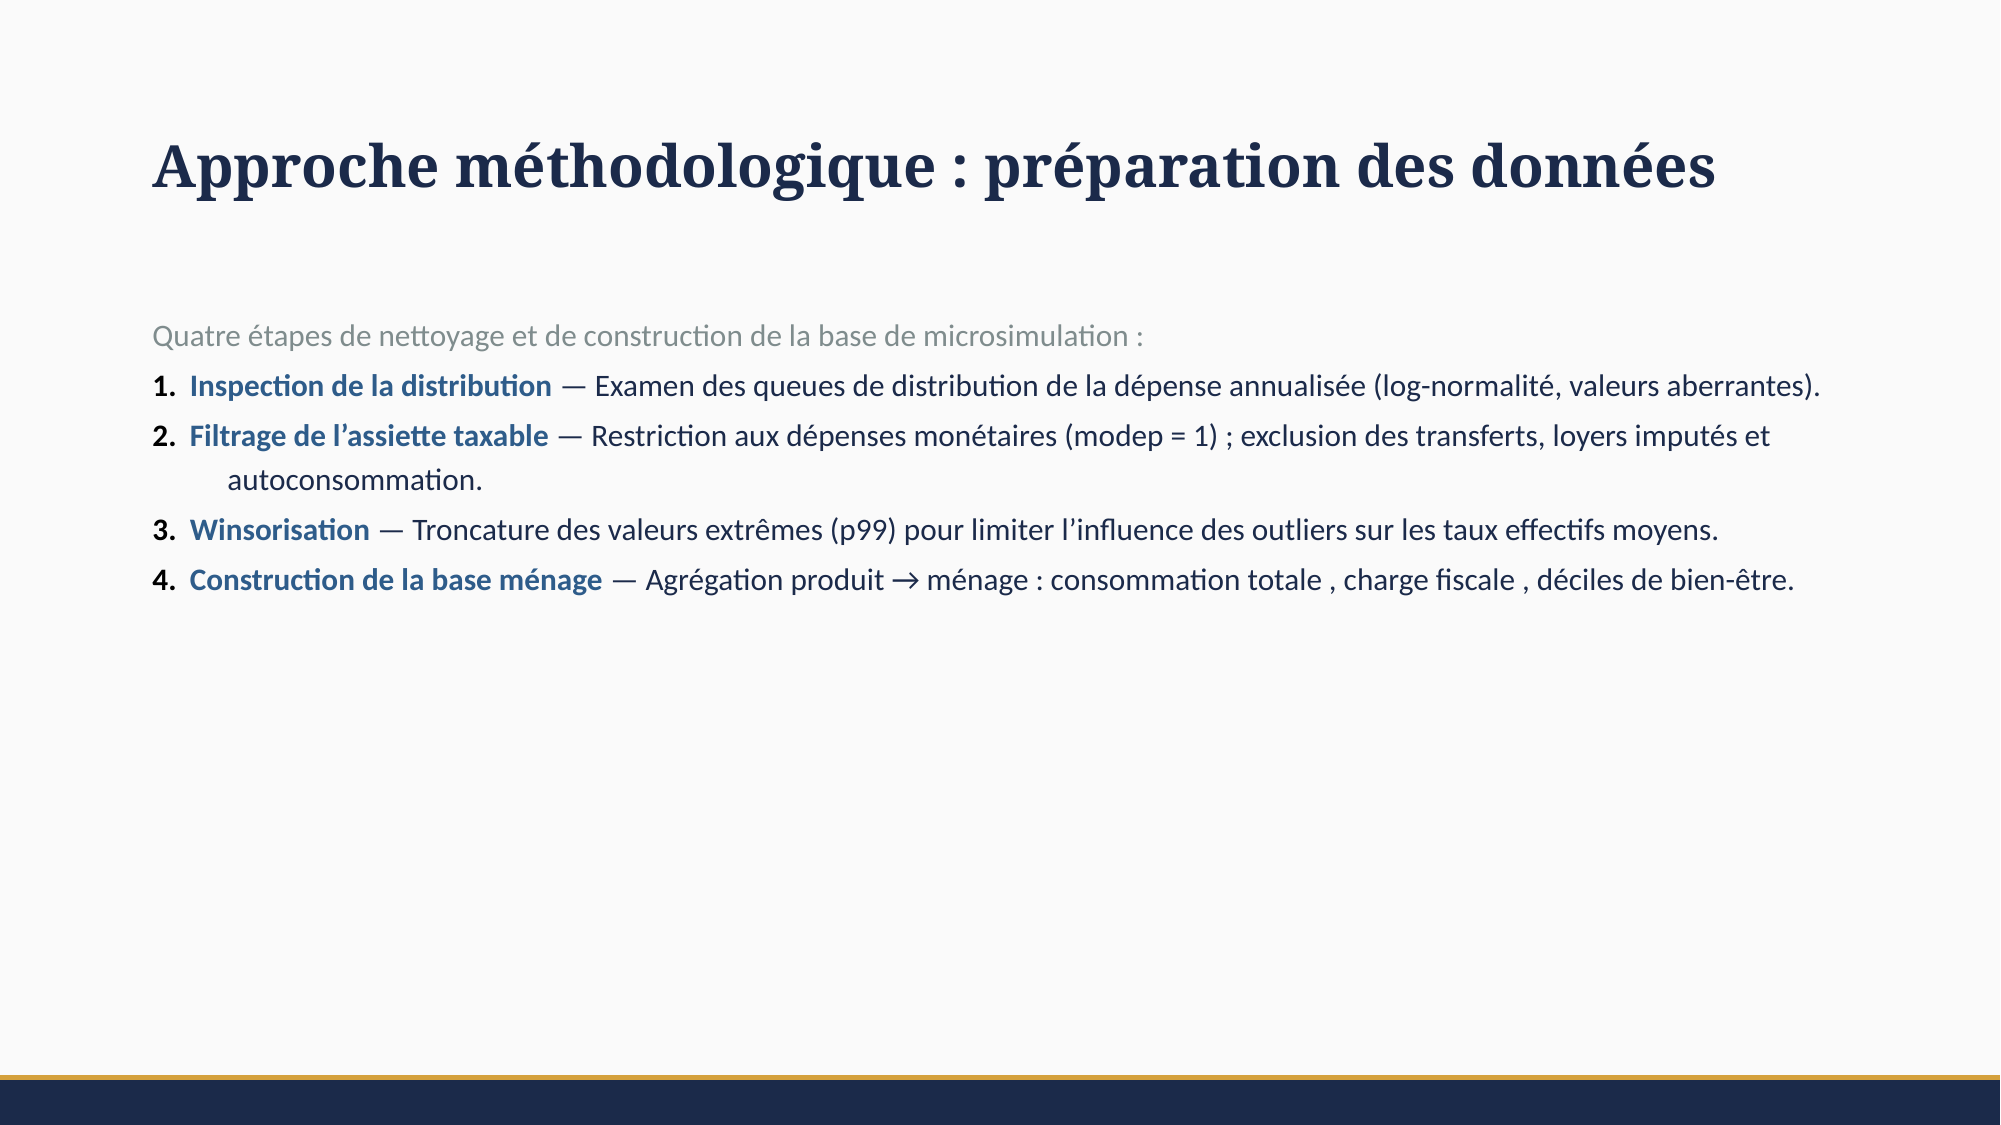

# Approche méthodologique : préparation des données
Quatre étapes de nettoyage et de construction de la base de microsimulation :
Inspection de la distribution — Examen des queues de distribution de la dépense annualisée (log-normalité, valeurs aberrantes).
Filtrage de l’assiette taxable — Restriction aux dépenses monétaires (modep = 1) ; exclusion des transferts, loyers imputés et autoconsommation.
Winsorisation — Troncature des valeurs extrêmes (p99) pour limiter l’influence des outliers sur les taux effectifs moyens.
Construction de la base ménage — Agrégation produit → ménage : consommation totale , charge fiscale , déciles de bien-être.